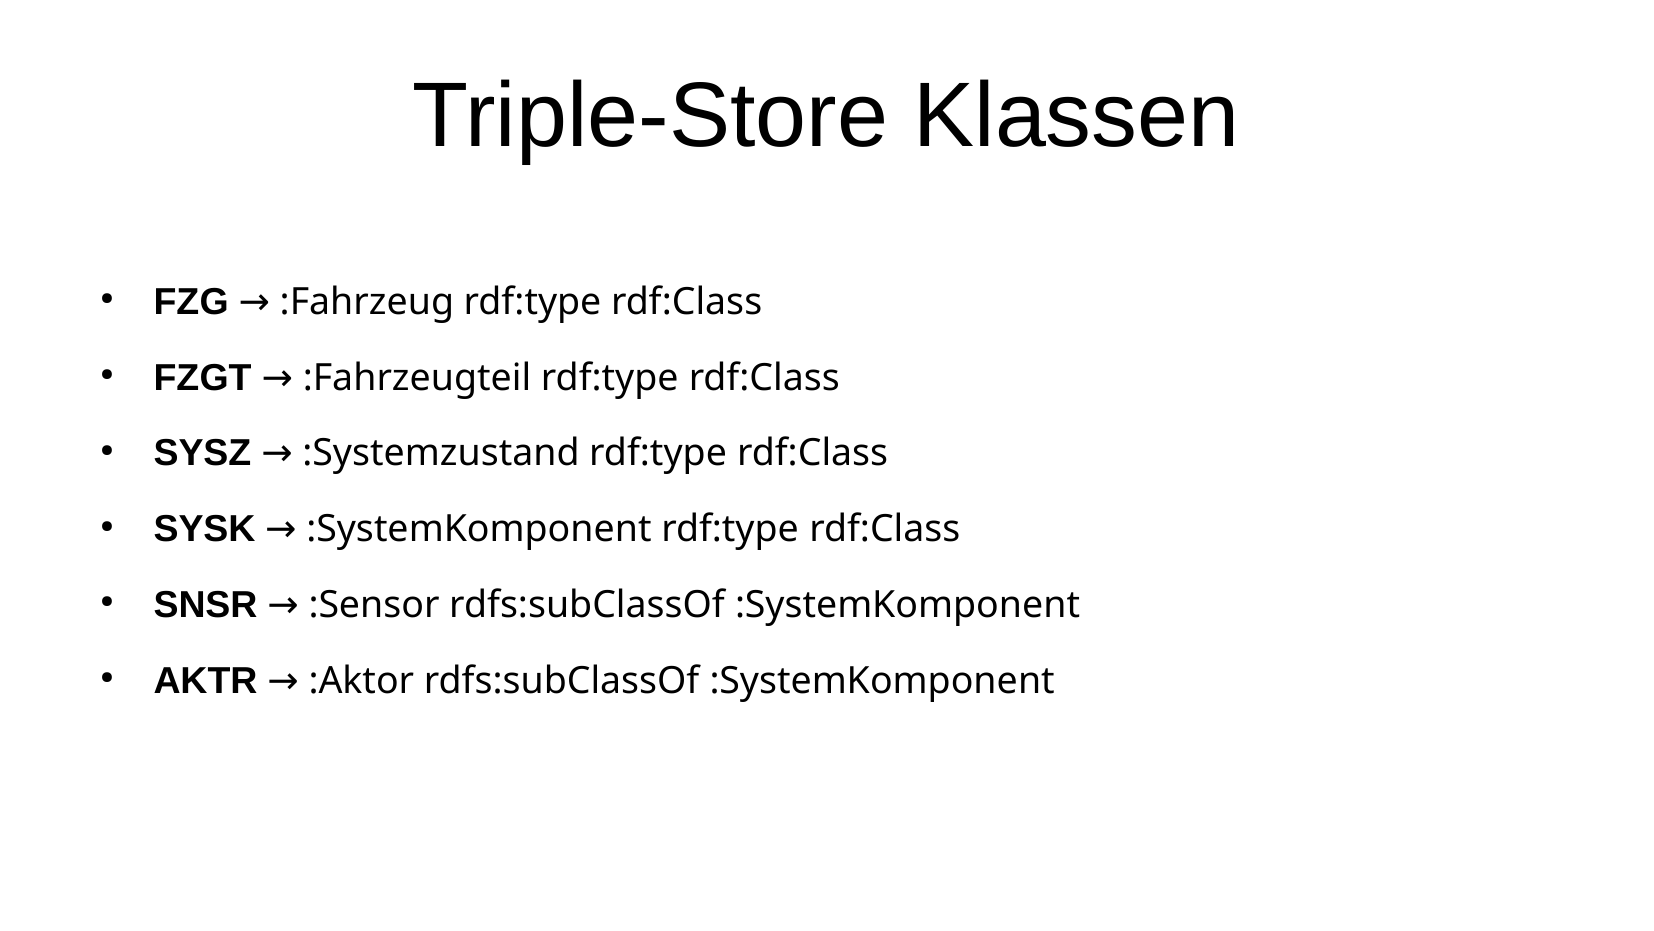

# Triple-Store Klassen
FZG → :Fahrzeug rdf:type rdf:Class
FZGT → :Fahrzeugteil rdf:type rdf:Class
SYSZ → :Systemzustand rdf:type rdf:Class
SYSK → :SystemKomponent rdf:type rdf:Class
SNSR → :Sensor rdfs:subClassOf :SystemKomponent
AKTR → :Aktor rdfs:subClassOf :SystemKomponent